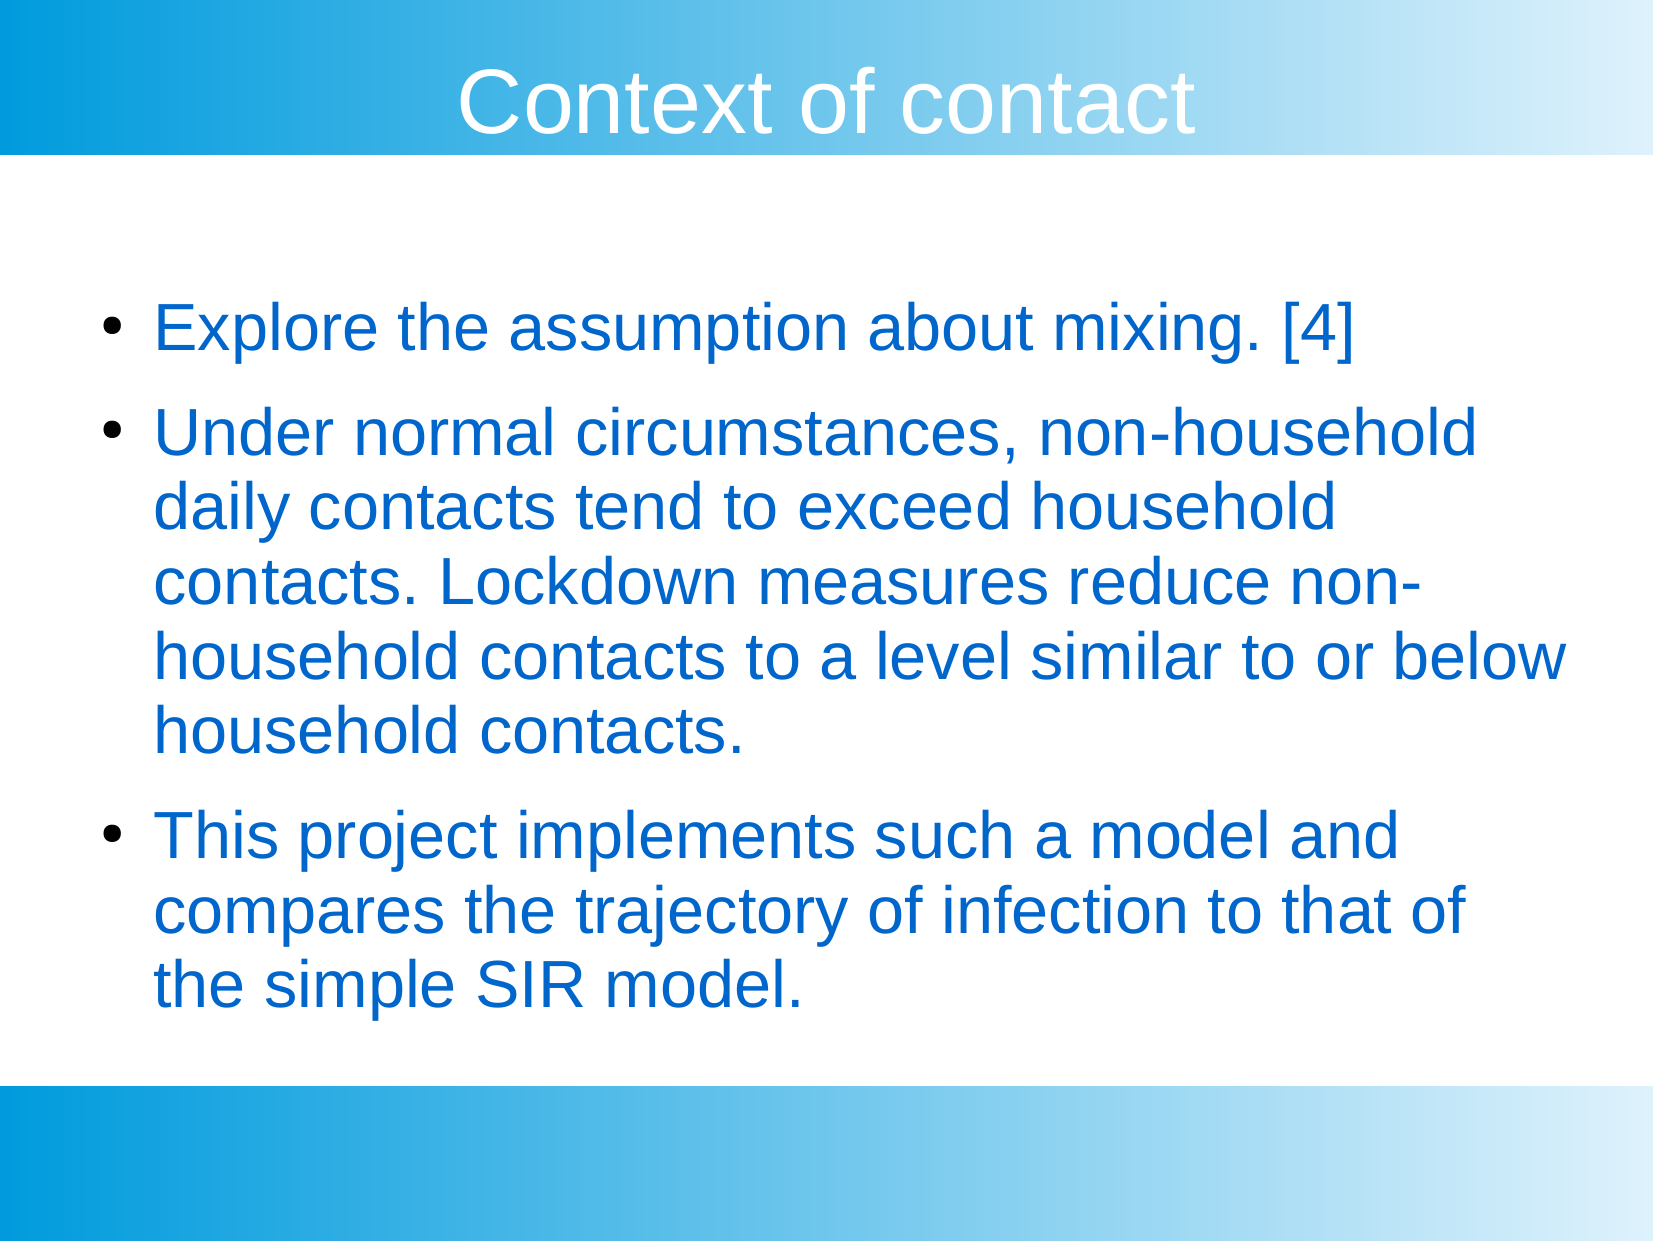

# Context of contact
Explore the assumption about mixing. [4]
Under normal circumstances, non-household daily contacts tend to exceed household contacts. Lockdown measures reduce non-household contacts to a level similar to or below household contacts.
This project implements such a model and compares the trajectory of infection to that of the simple SIR model.